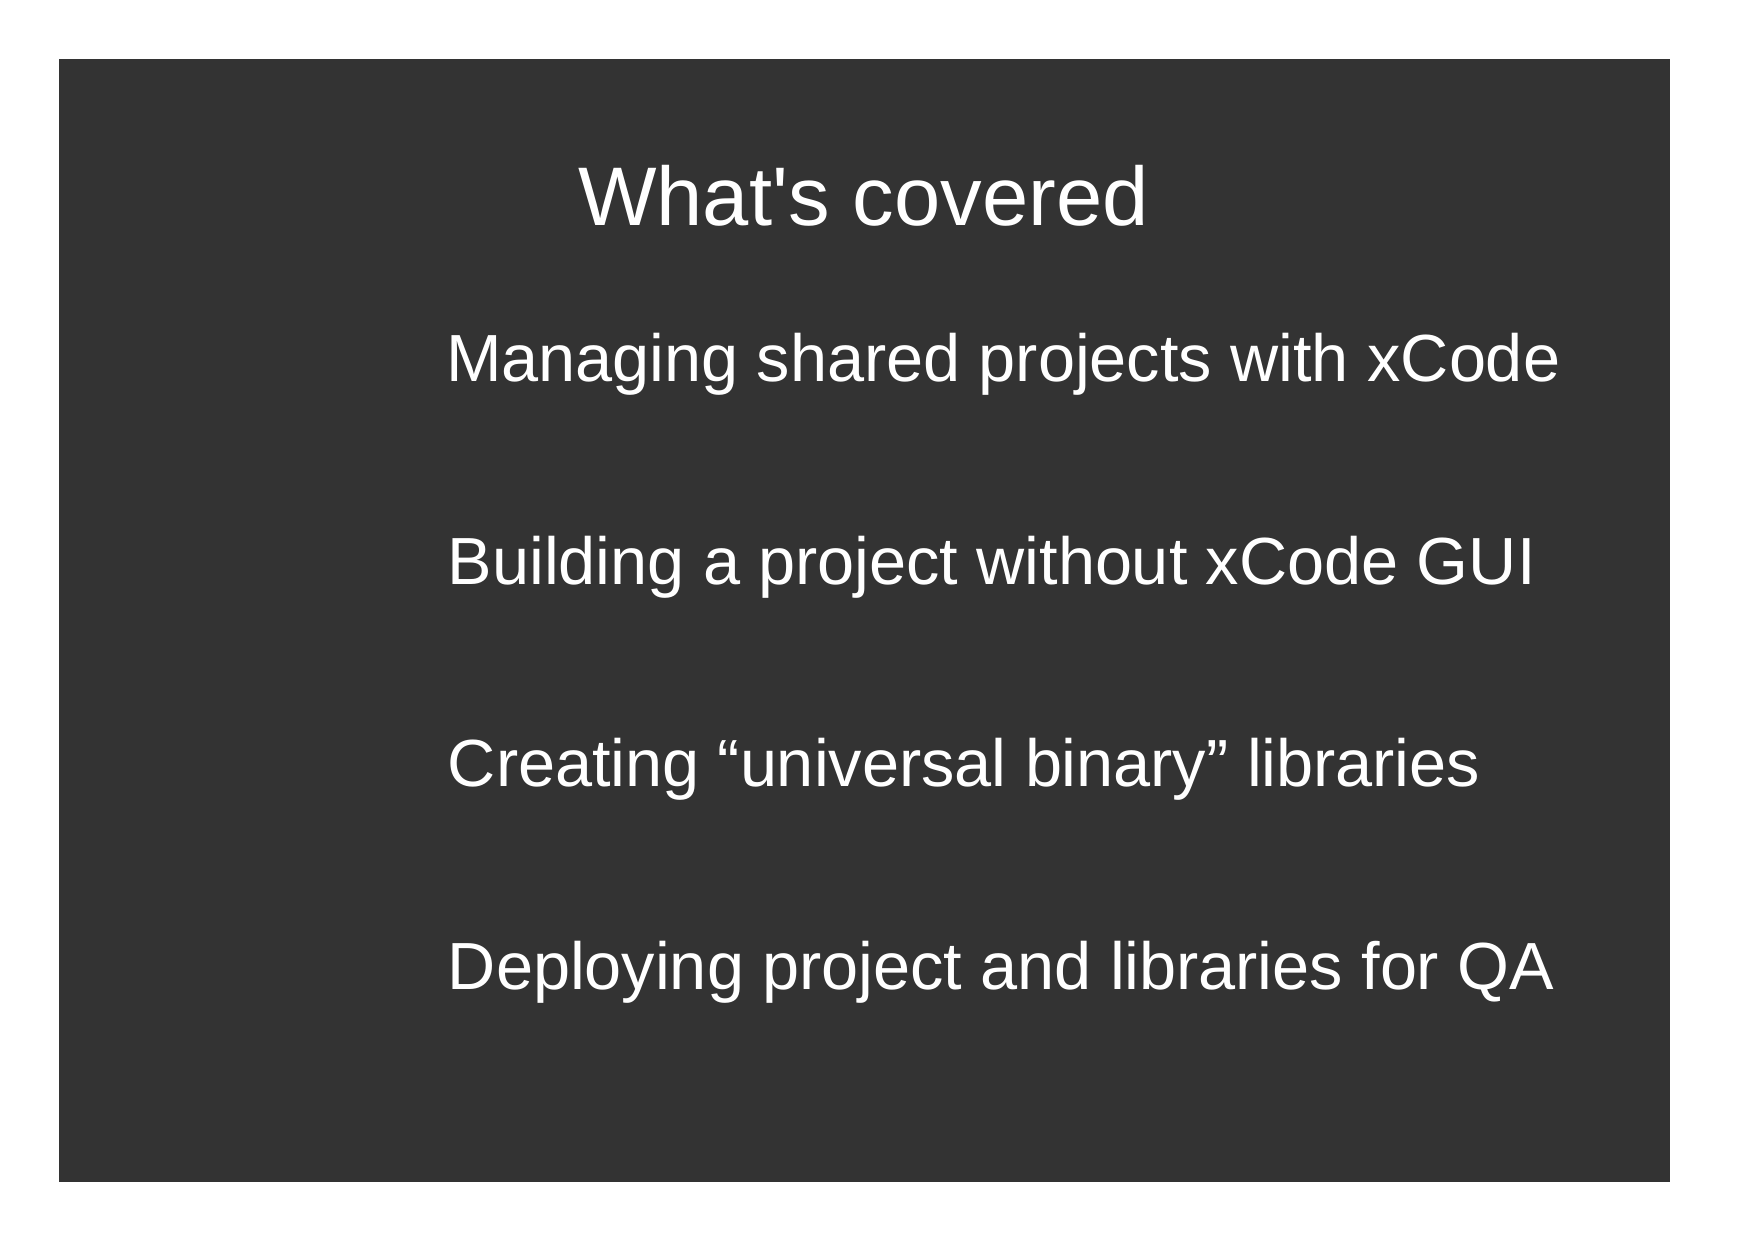

# What's covered
 Managing shared projects with xCode
 Building a project without xCode GUI
 Creating “universal binary” libraries
 Deploying project and libraries for QA